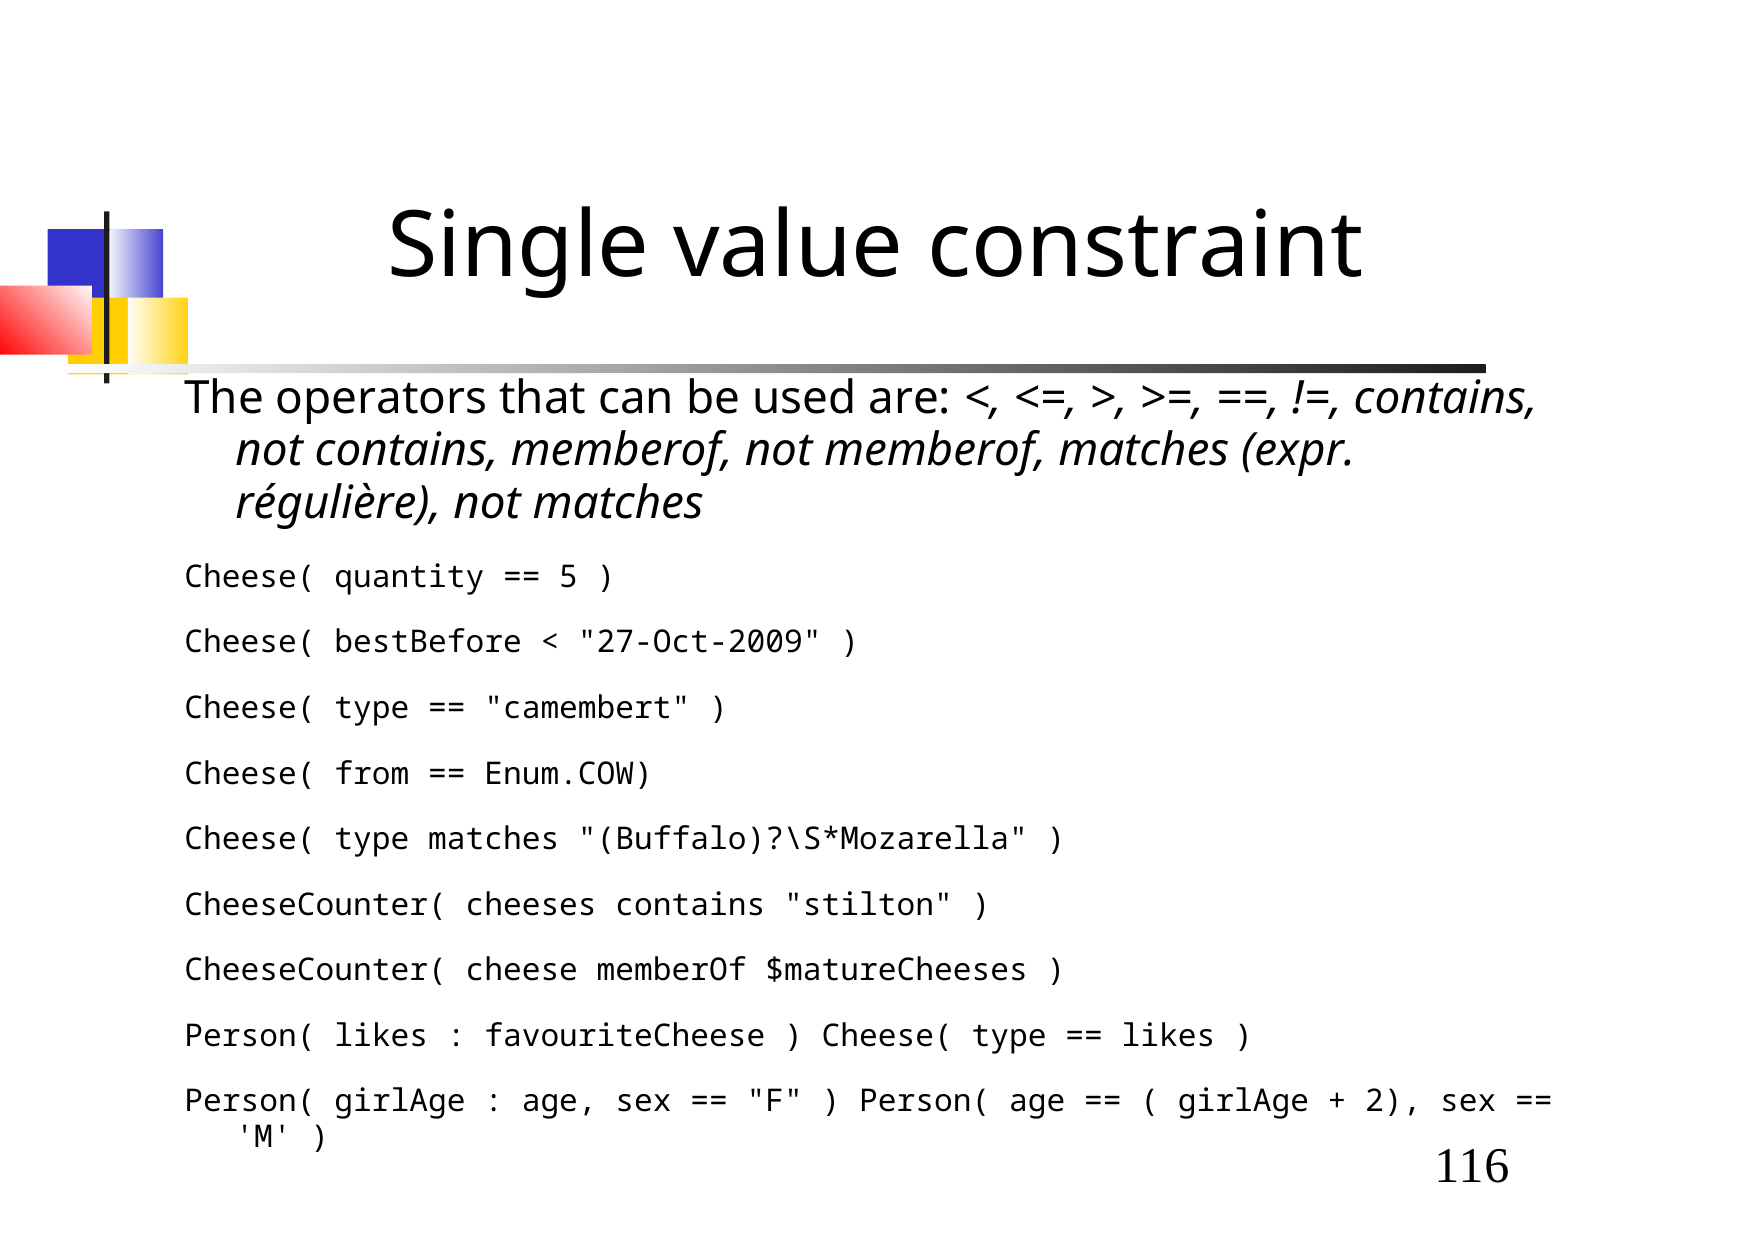

# Single value constraint
The operators that can be used are: <, <=, >, >=, ==, !=, contains, not contains, memberof, not memberof, matches (expr. régulière), not matches
Cheese( quantity == 5 )
Cheese( bestBefore < "27-Oct-2009" )
Cheese( type == "camembert" )
Cheese( from == Enum.COW)
Cheese( type matches "(Buffalo)?\S*Mozarella" )
CheeseCounter( cheeses contains "stilton" )
CheeseCounter( cheese memberOf $matureCheeses )
Person( likes : favouriteCheese ) Cheese( type == likes )
Person( girlAge : age, sex == "F" ) Person( age == ( girlAge + 2), sex == 'M' )